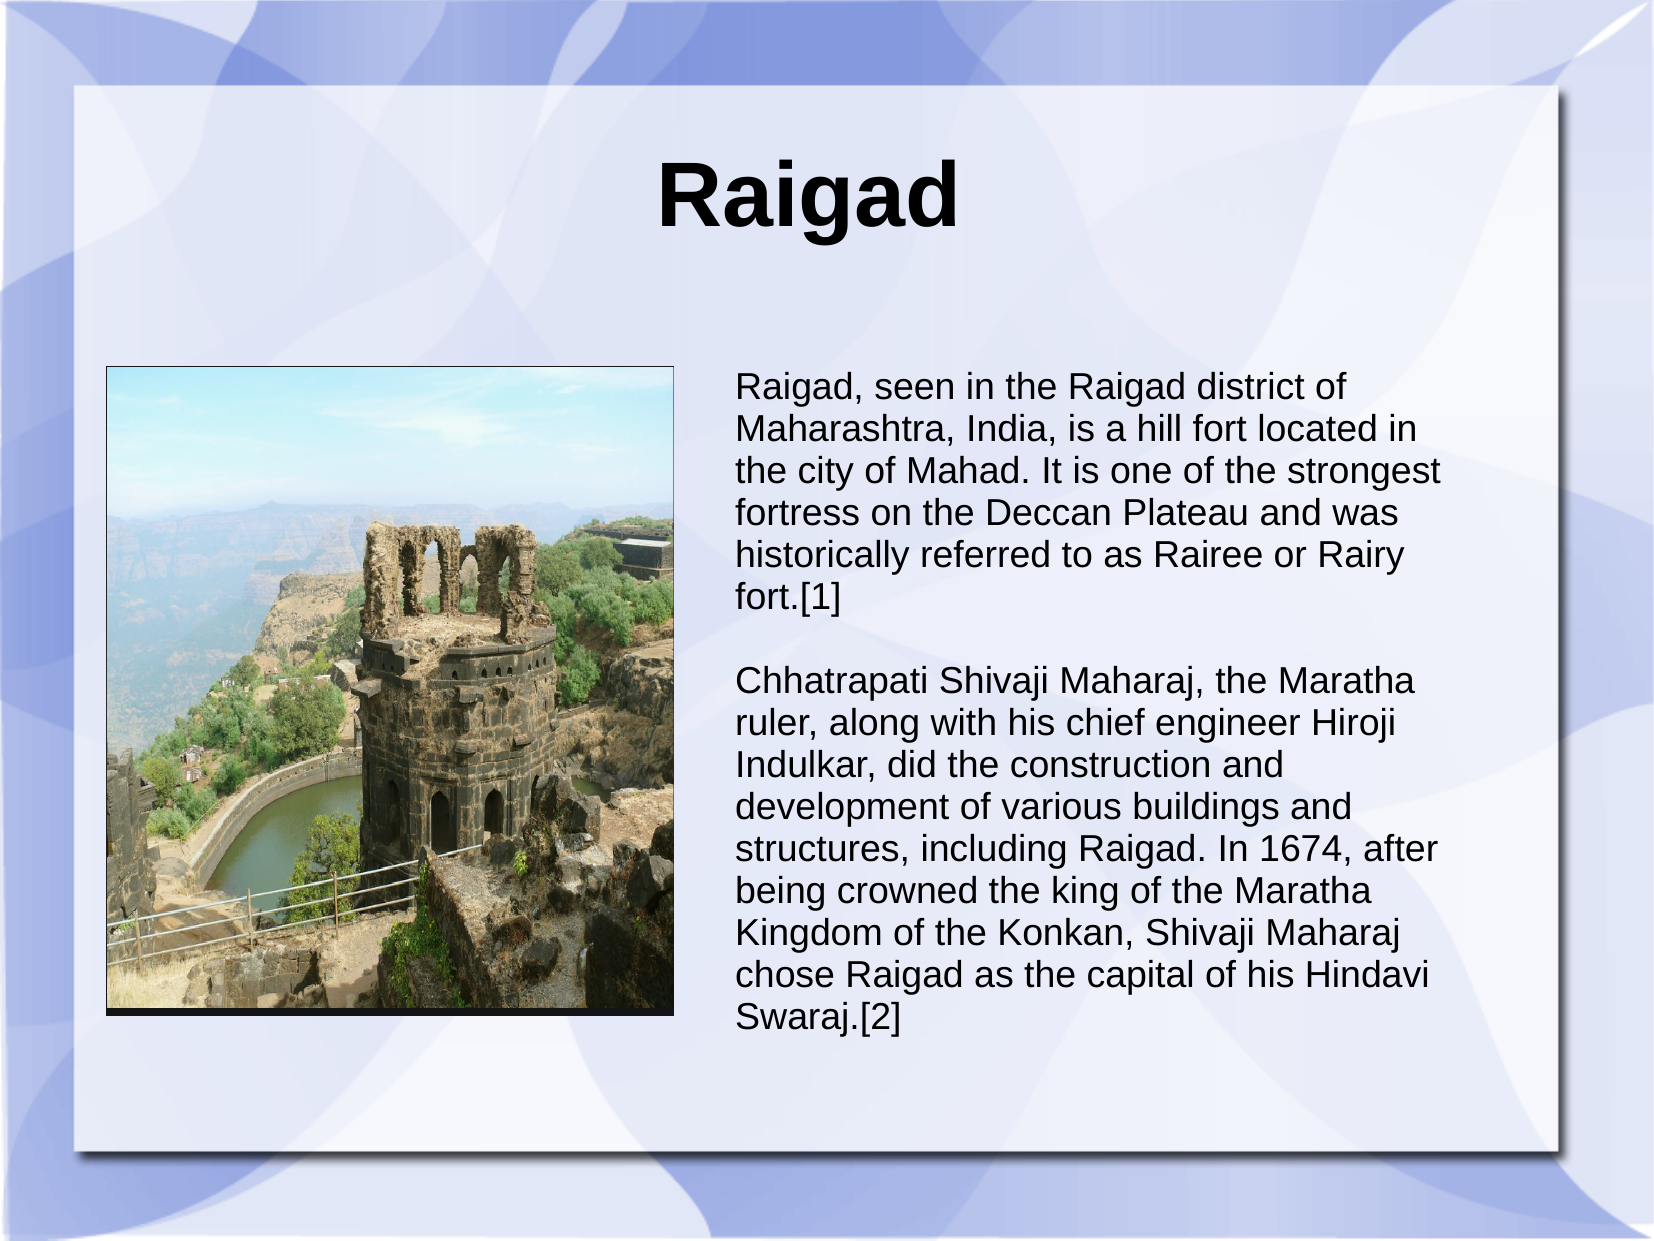

# Raigad
Raigad, seen in the Raigad district of Maharashtra, India, is a hill fort located in the city of Mahad. It is one of the strongest fortress on the Deccan Plateau and was historically referred to as Rairee or Rairy fort.[1]
Chhatrapati Shivaji Maharaj, the Maratha ruler, along with his chief engineer Hiroji Indulkar, did the construction and development of various buildings and structures, including Raigad. In 1674, after being crowned the king of the Maratha Kingdom of the Konkan, Shivaji Maharaj chose Raigad as the capital of his Hindavi Swaraj.[2]